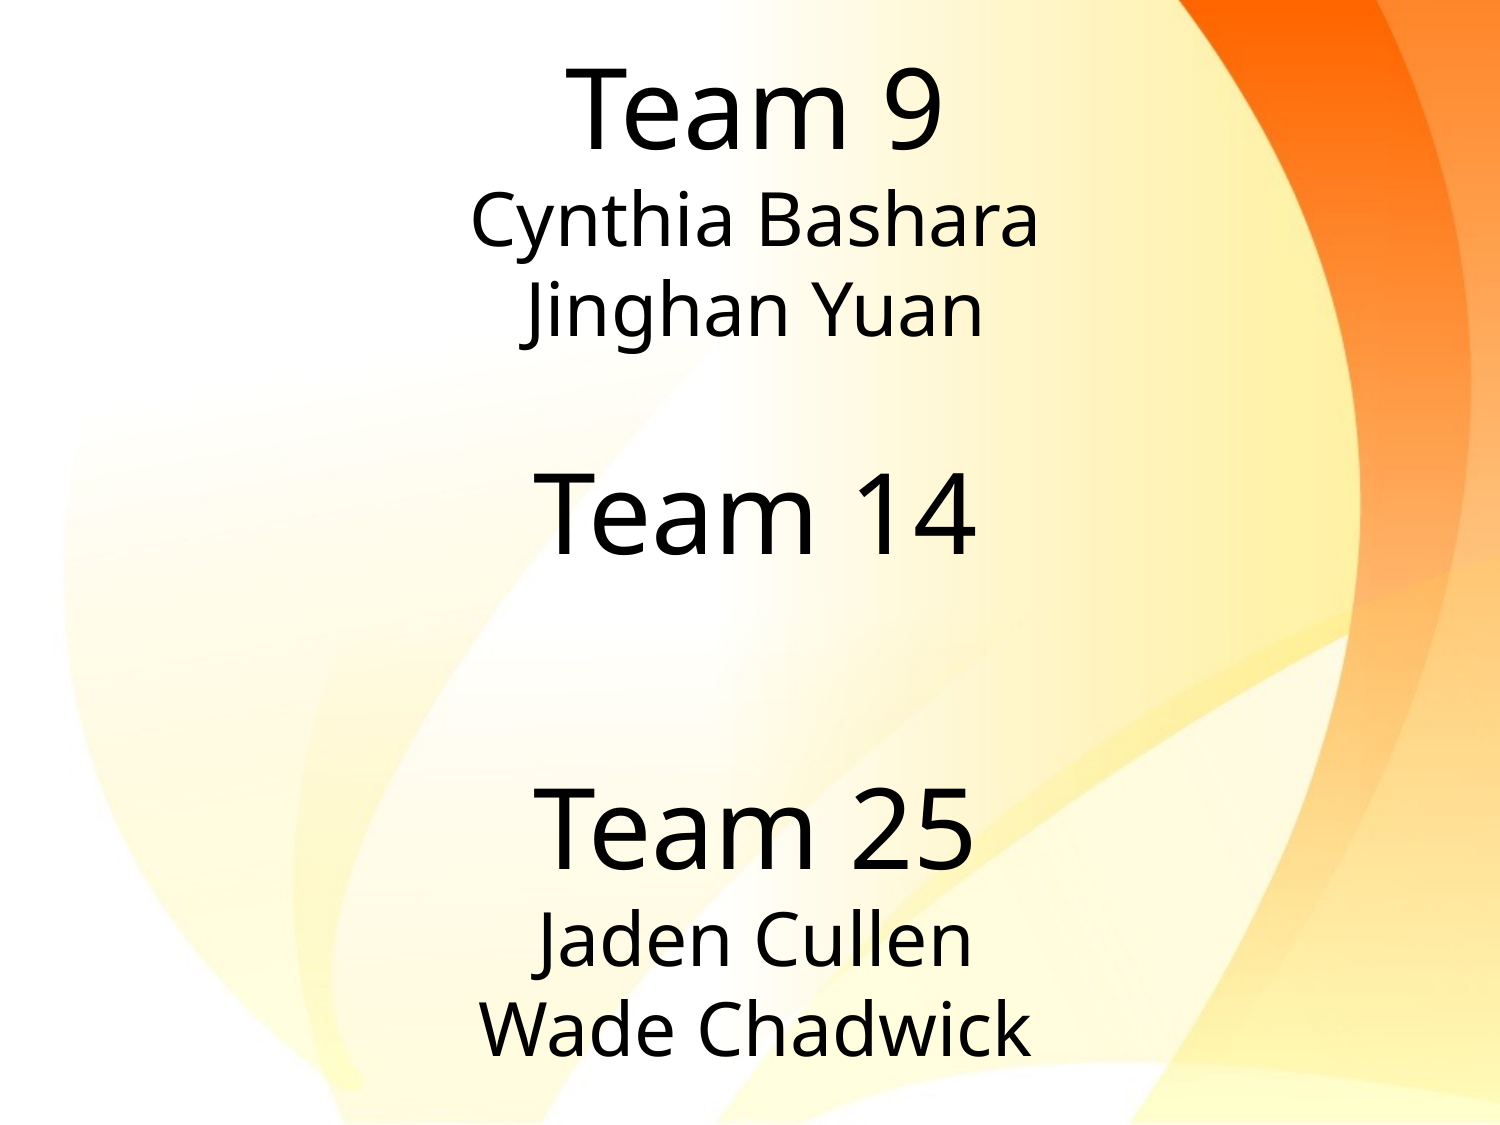

Team 9
Cynthia Bashara
Jinghan Yuan
Team 14
Team 25
Jaden Cullen
Wade Chadwick